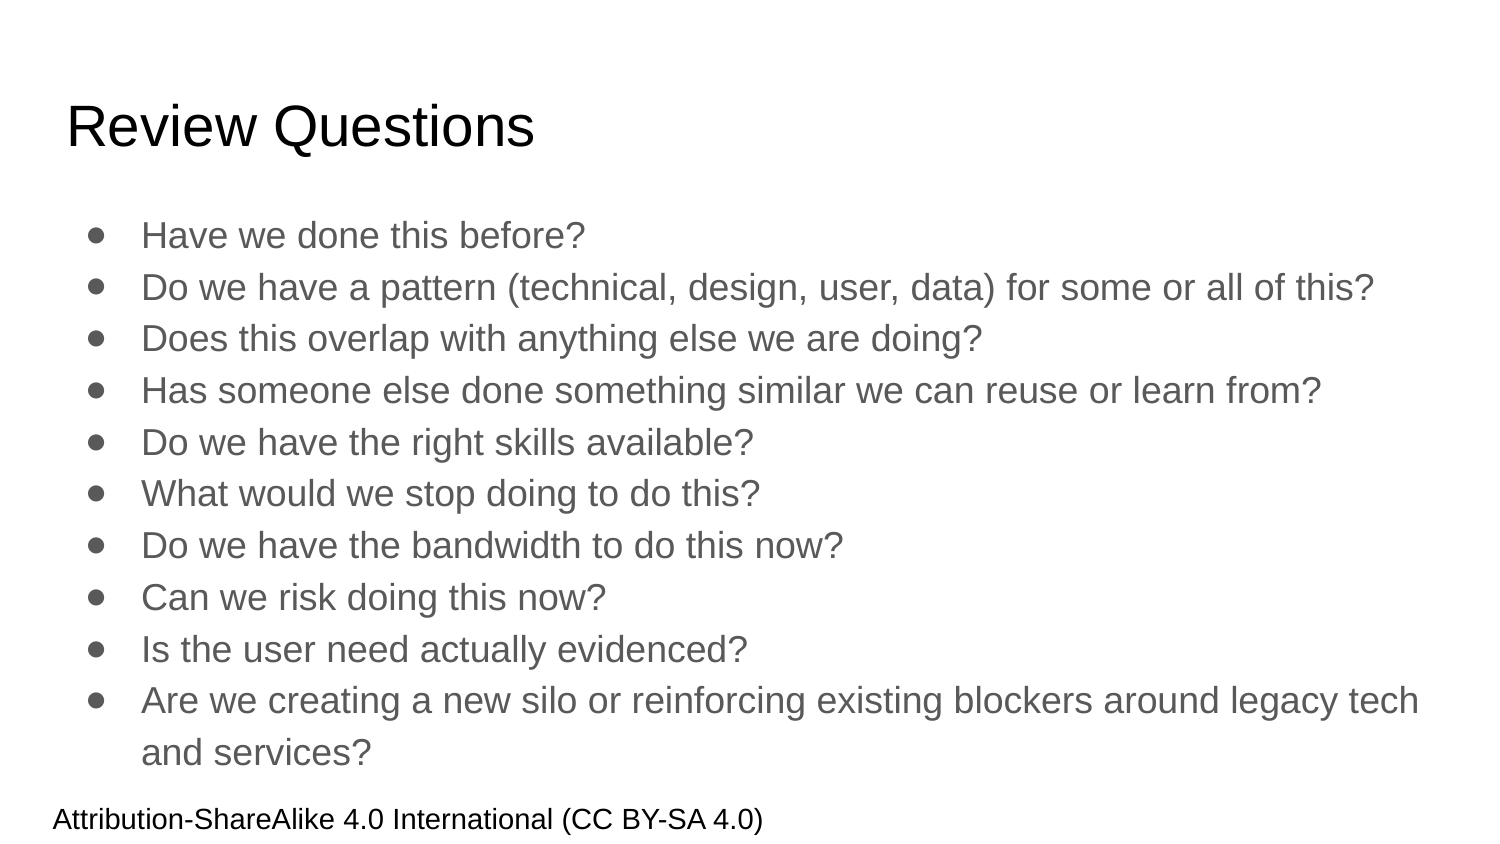

# Review Questions
Have we done this before?
Do we have a pattern (technical, design, user, data) for some or all of this?
Does this overlap with anything else we are doing?
Has someone else done something similar we can reuse or learn from?
Do we have the right skills available?
What would we stop doing to do this?
Do we have the bandwidth to do this now?
Can we risk doing this now?
Is the user need actually evidenced?
Are we creating a new silo or reinforcing existing blockers around legacy tech and services?